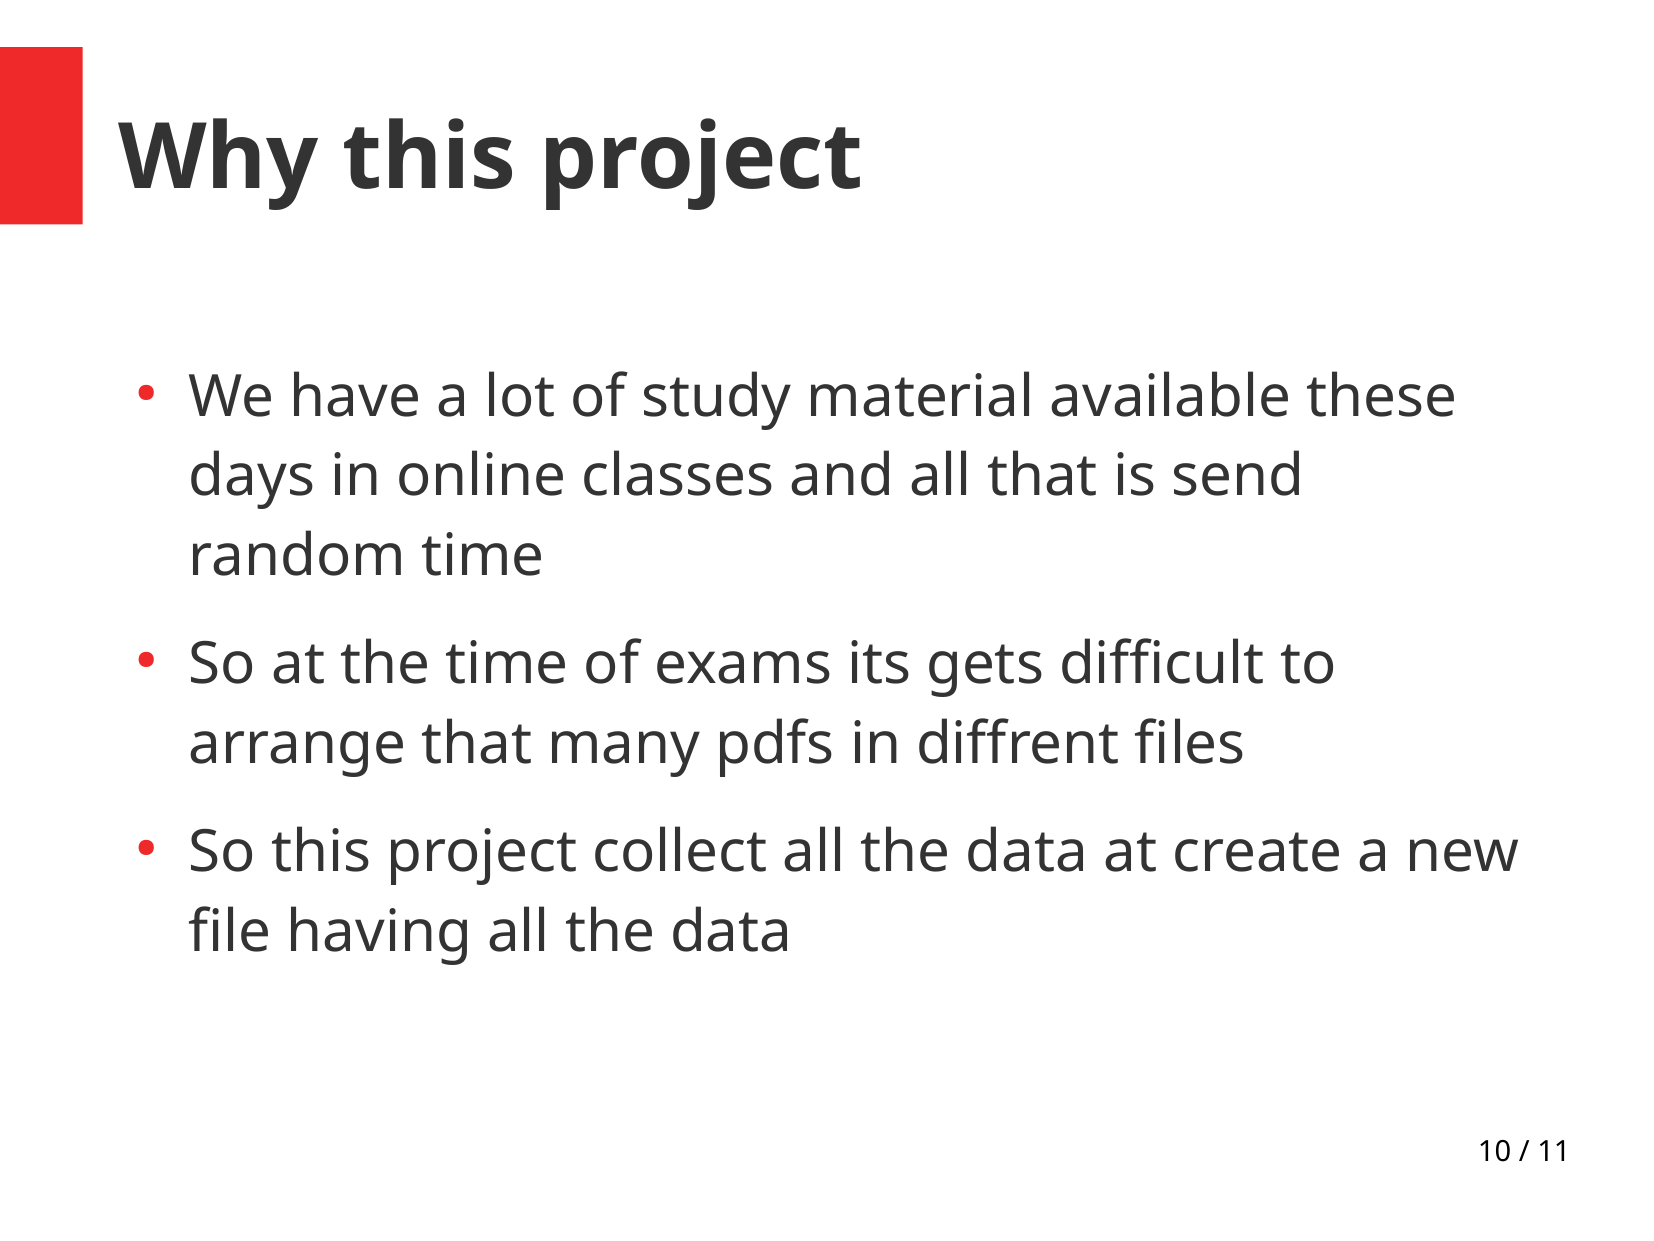

# Why this project
We have a lot of study material available these days in online classes and all that is send random time
So at the time of exams its gets difficult to arrange that many pdfs in diffrent files
So this project collect all the data at create a new file having all the data
10